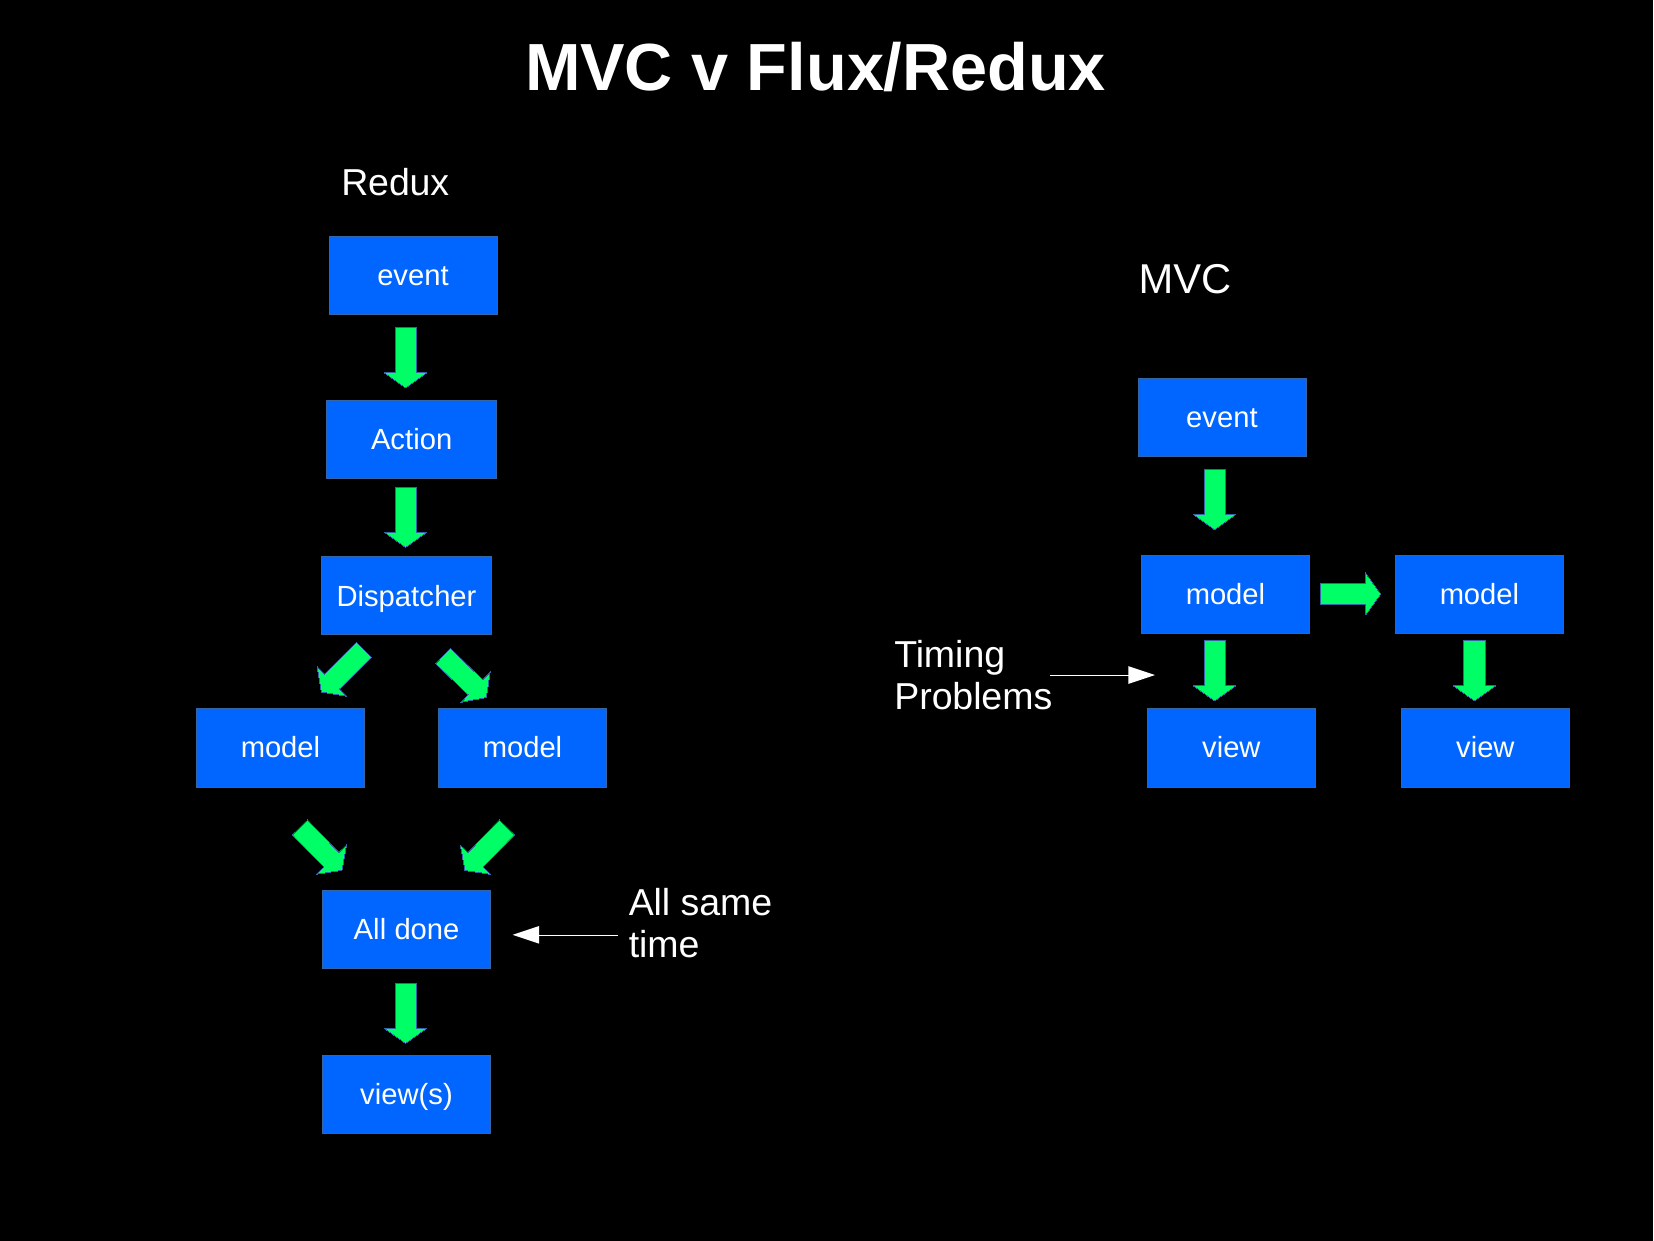

MVC v Flux/Redux
Redux
event
MVC
event
Action
model
model
Dispatcher
Timing
Problems
model
model
view
view
All same time
All done
view(s)